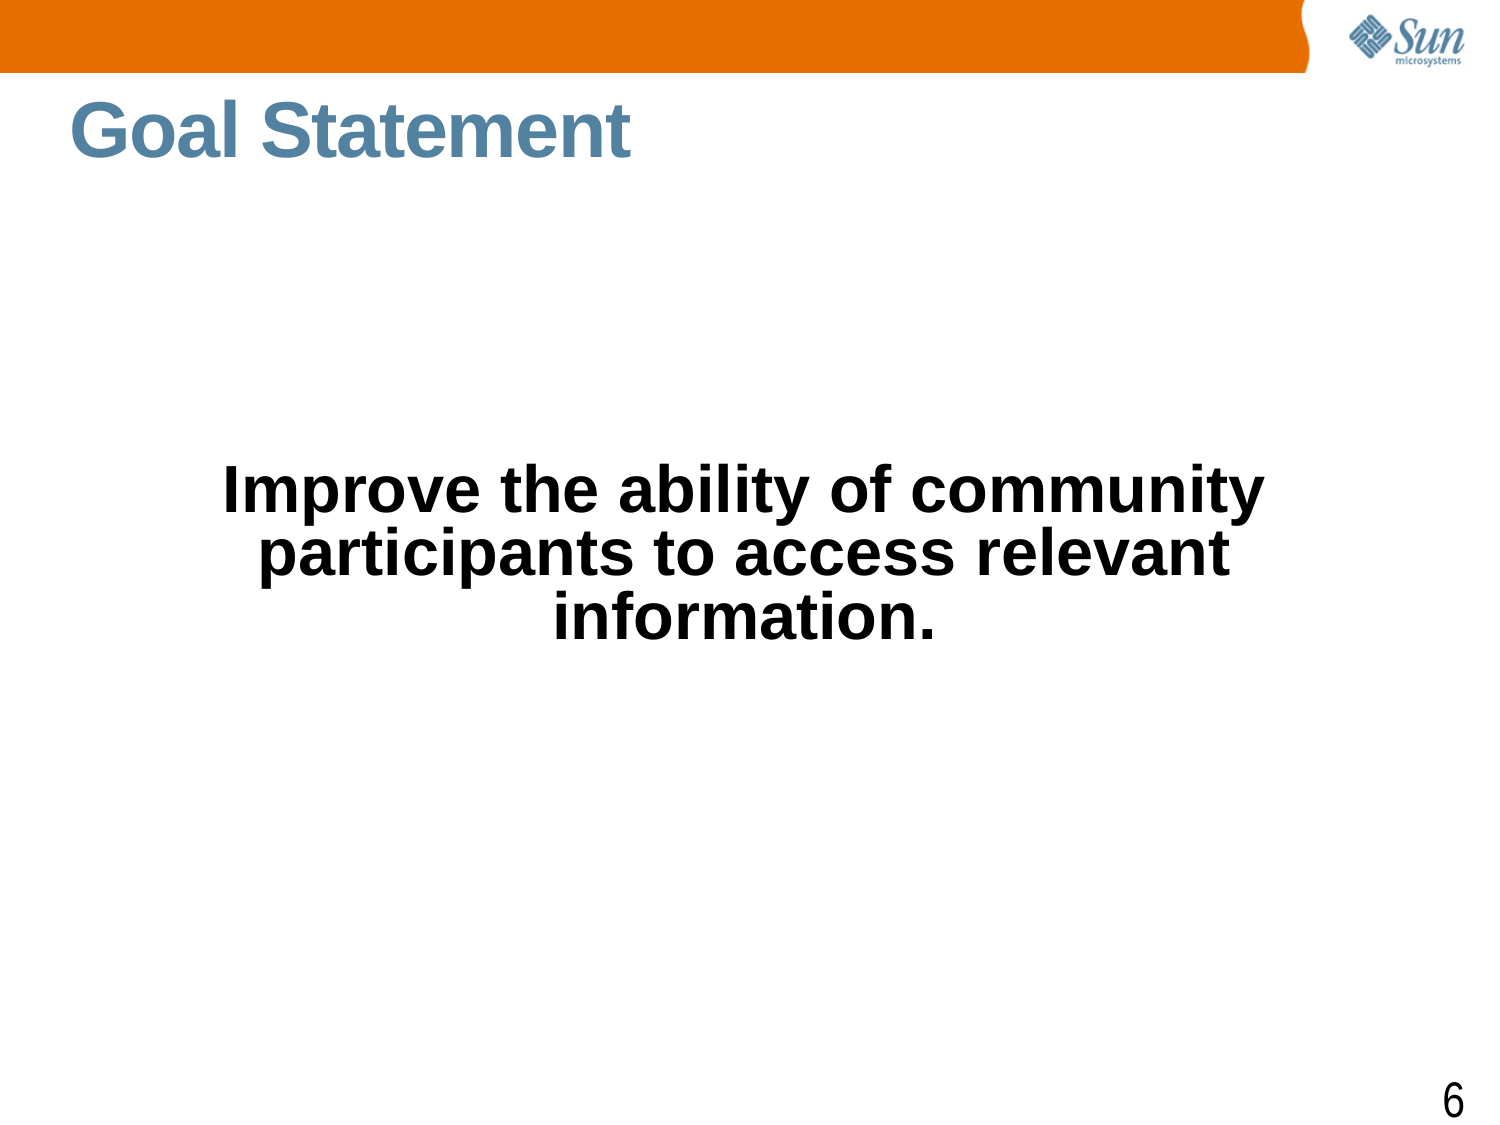

# Goal Statement
Improve the ability of community participants to access relevant information.